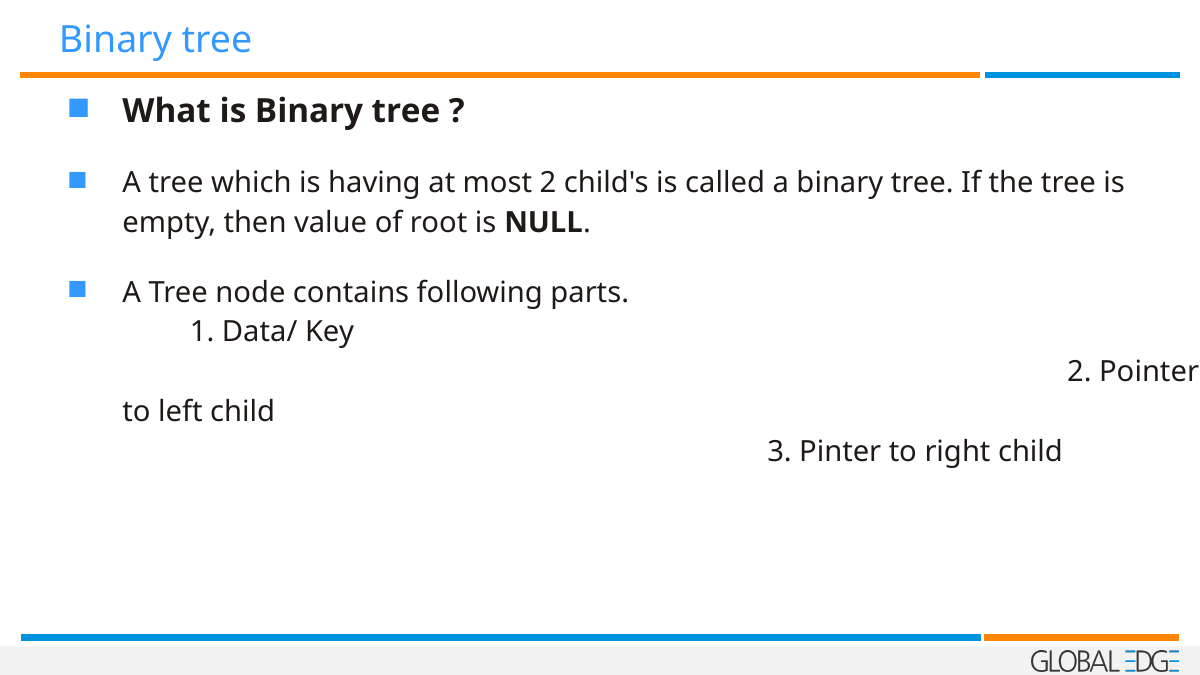

# Binary tree
What is Binary tree ?
A tree which is having at most 2 child's is called a binary tree. If the tree is empty, then value of root is NULL.
A Tree node contains following parts.
 1. Data/ Key
 2. Pointer to left child				 3. Pinter to right child